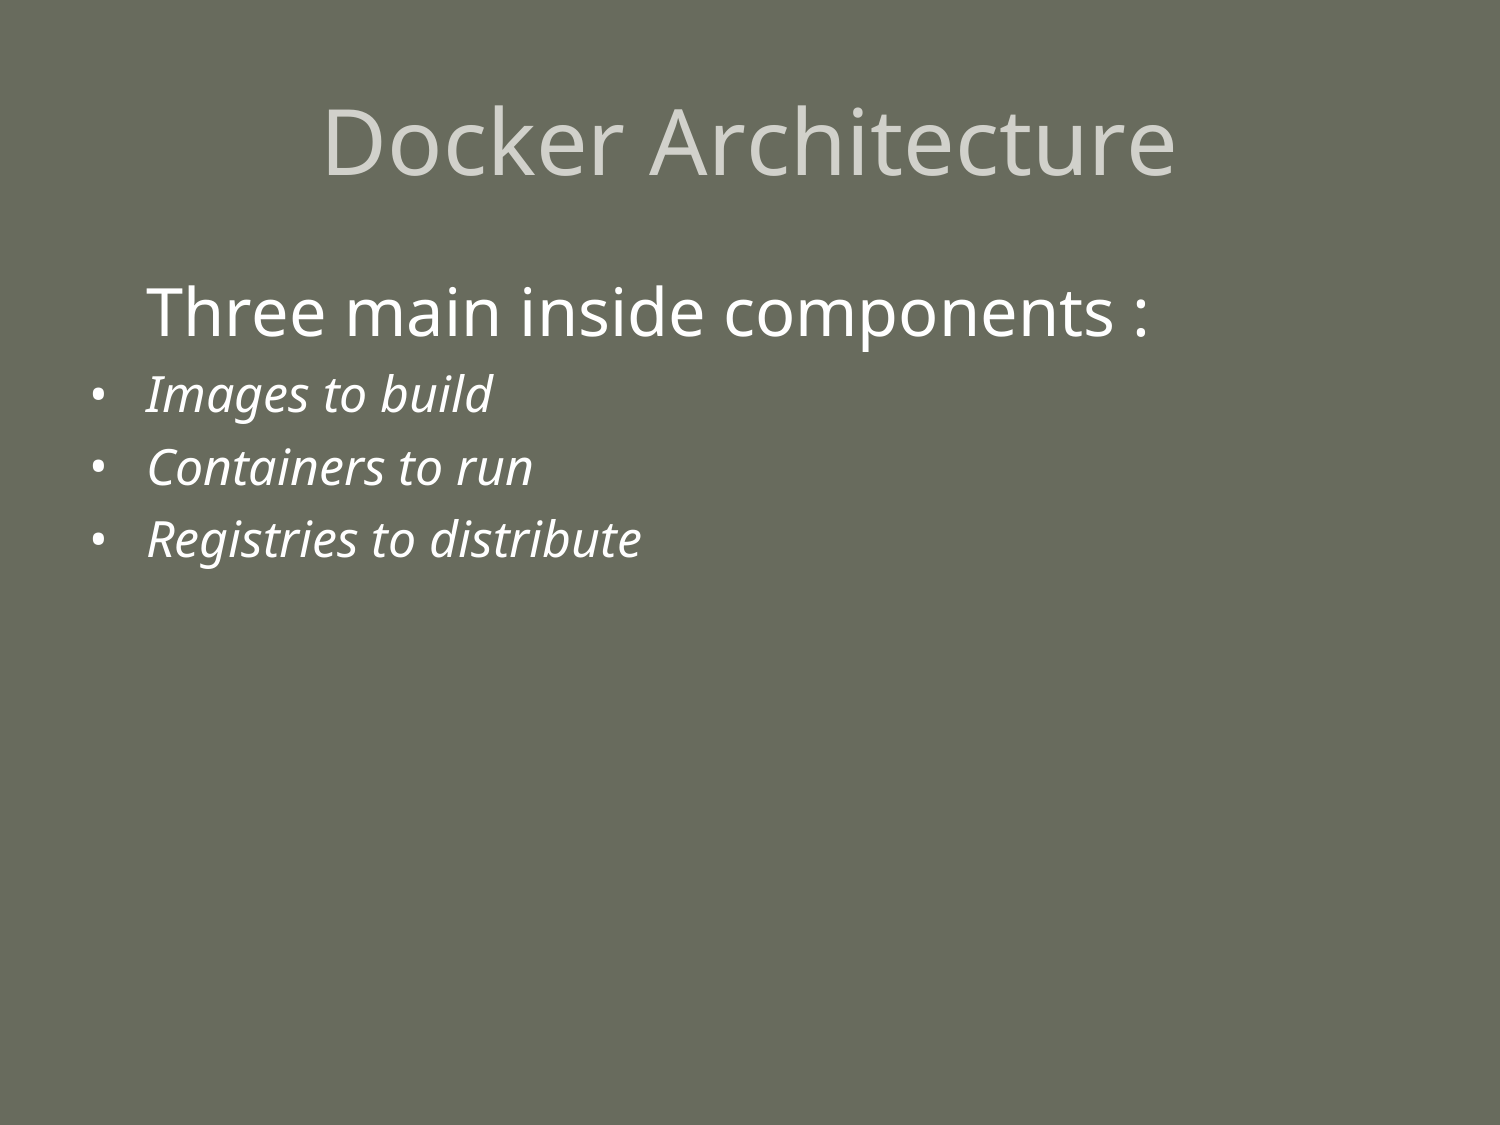

# Docker Architecture
Three main inside components :
Images to build
Containers to run
Registries to distribute